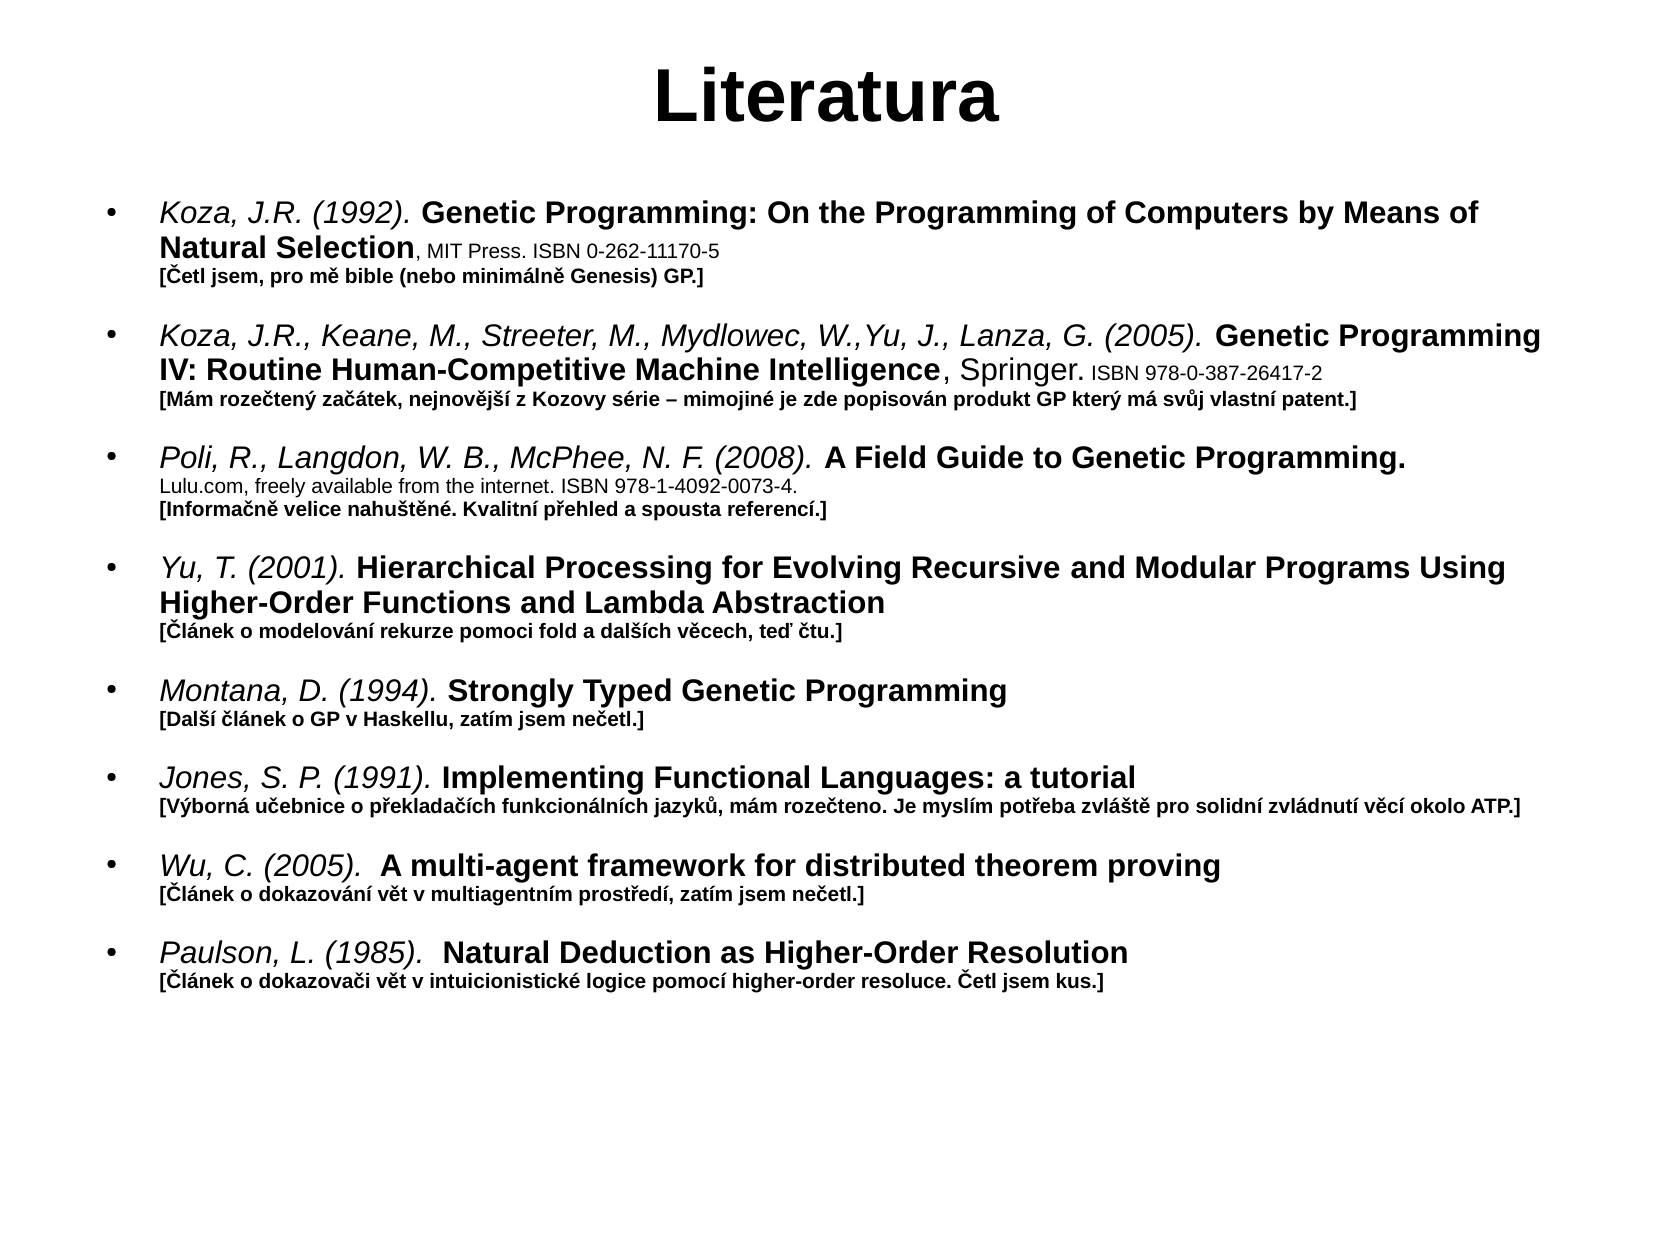

# Literatura
Koza, J.R. (1992). Genetic Programming: On the Programming of Computers by Means of Natural Selection, MIT Press. ISBN 0-262-11170-5
[Četl jsem, pro mě bible (nebo minimálně Genesis) GP.]
Koza, J.R., Keane, M., Streeter, M., Mydlowec, W.,Yu, J., Lanza, G. (2005). Genetic Programming IV: Routine Human-Competitive Machine Intelligence, Springer. ISBN 978-0-387-26417-2
[Mám rozečtený začátek, nejnovější z Kozovy série – mimojiné je zde popisován produkt GP který má svůj vlastní patent.]
Poli, R., Langdon, W. B., McPhee, N. F. (2008). A Field Guide to Genetic Programming.
Lulu.com, freely available from the internet. ISBN 978-1-4092-0073-4.
[Informačně velice nahuštěné. Kvalitní přehled a spousta referencí.]
Yu, T. (2001). Hierarchical Processing for Evolving Recursive and Modular Programs Using Higher-Order Functions and Lambda Abstraction
[Článek o modelování rekurze pomoci fold a dalších věcech, teď čtu.]
Montana, D. (1994). Strongly Typed Genetic Programming
[Další článek o GP v Haskellu, zatím jsem nečetl.]
Jones, S. P. (1991). Implementing Functional Languages: a tutorial
[Výborná učebnice o překladačích funkcionálních jazyků, mám rozečteno. Je myslím potřeba zvláště pro solidní zvládnutí věcí okolo ATP.]
Wu, C. (2005). A multi-agent framework for distributed theorem proving
[Článek o dokazování vět v multiagentním prostředí, zatím jsem nečetl.]
Paulson, L. (1985). Natural Deduction as Higher-Order Resolution
[Článek o dokazovači vět v intuicionistické logice pomocí higher-order resoluce. Četl jsem kus.]